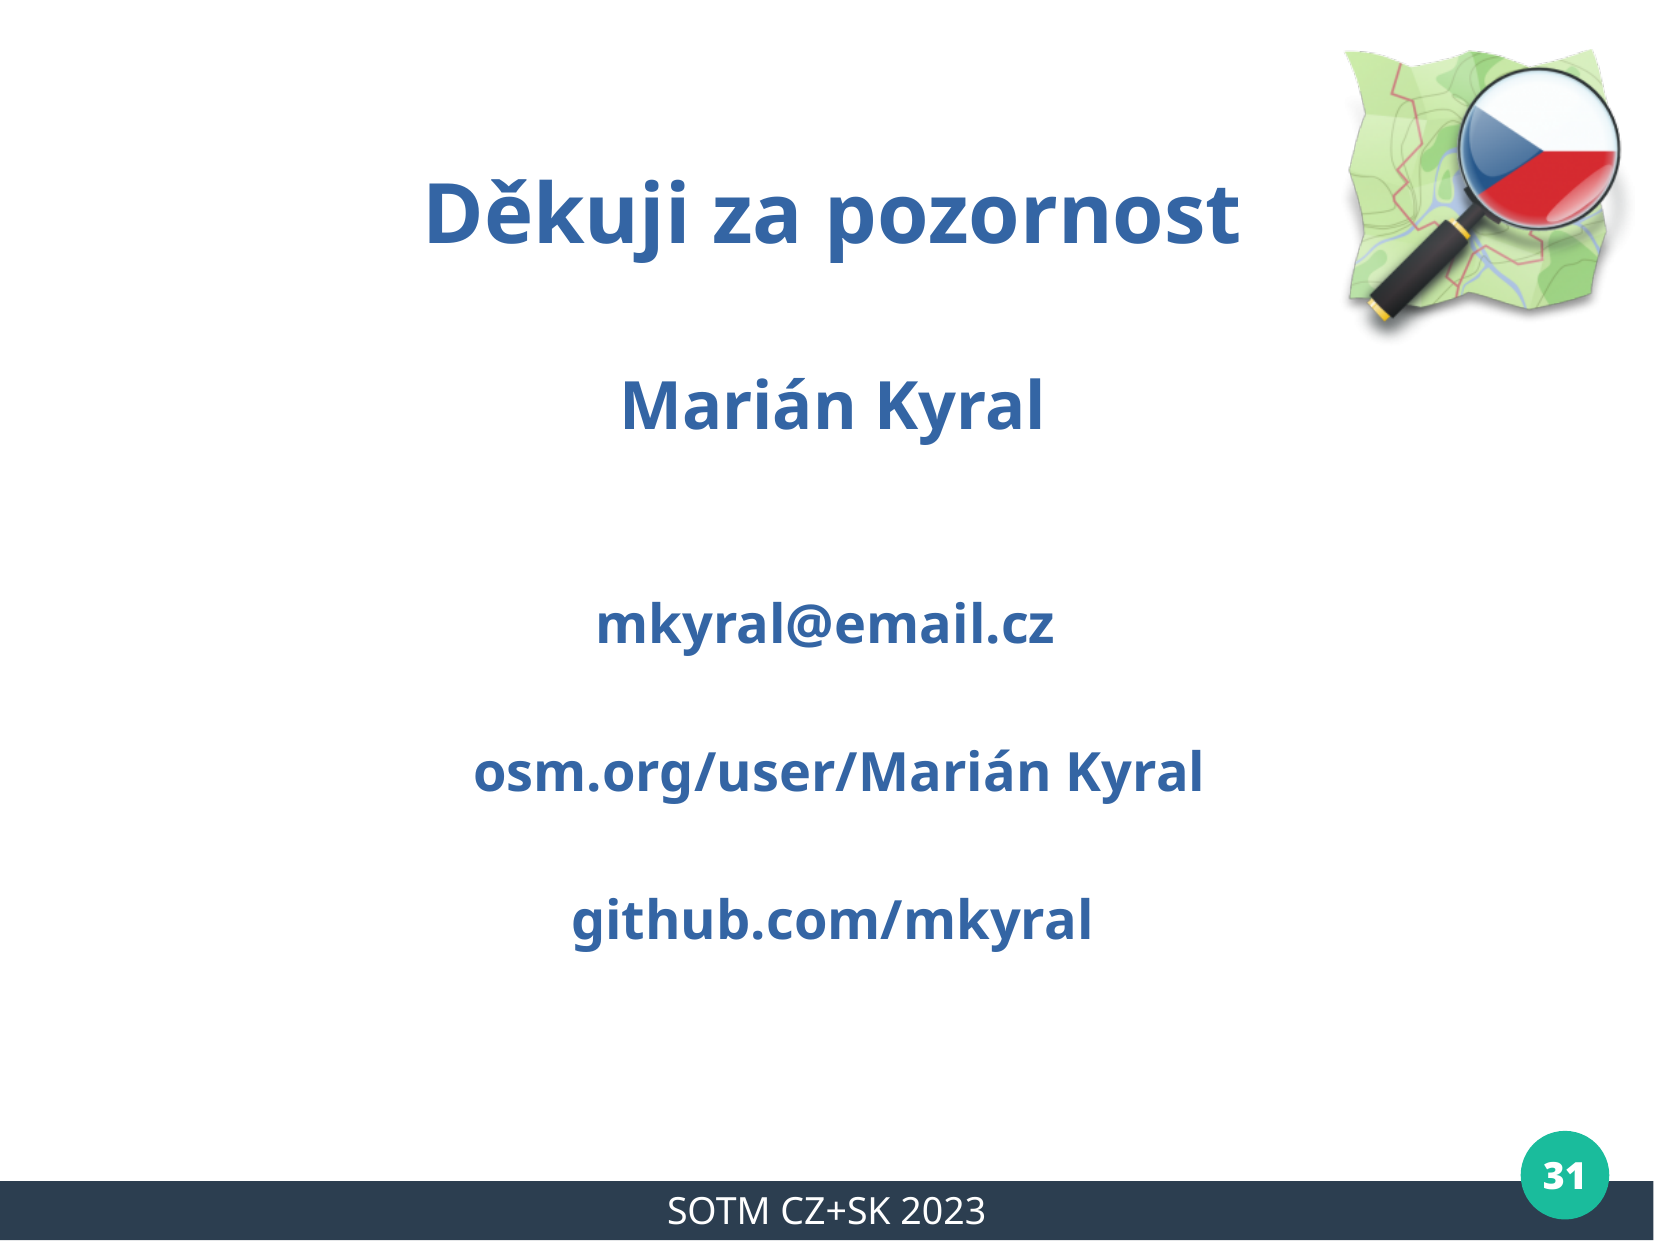

# Děkuji za pozornost
Marián Kyral
mkyral@email.cz
 osm.org/user/Marián Kyral
github.com/mkyral
31
SOTM CZ+SK 2023